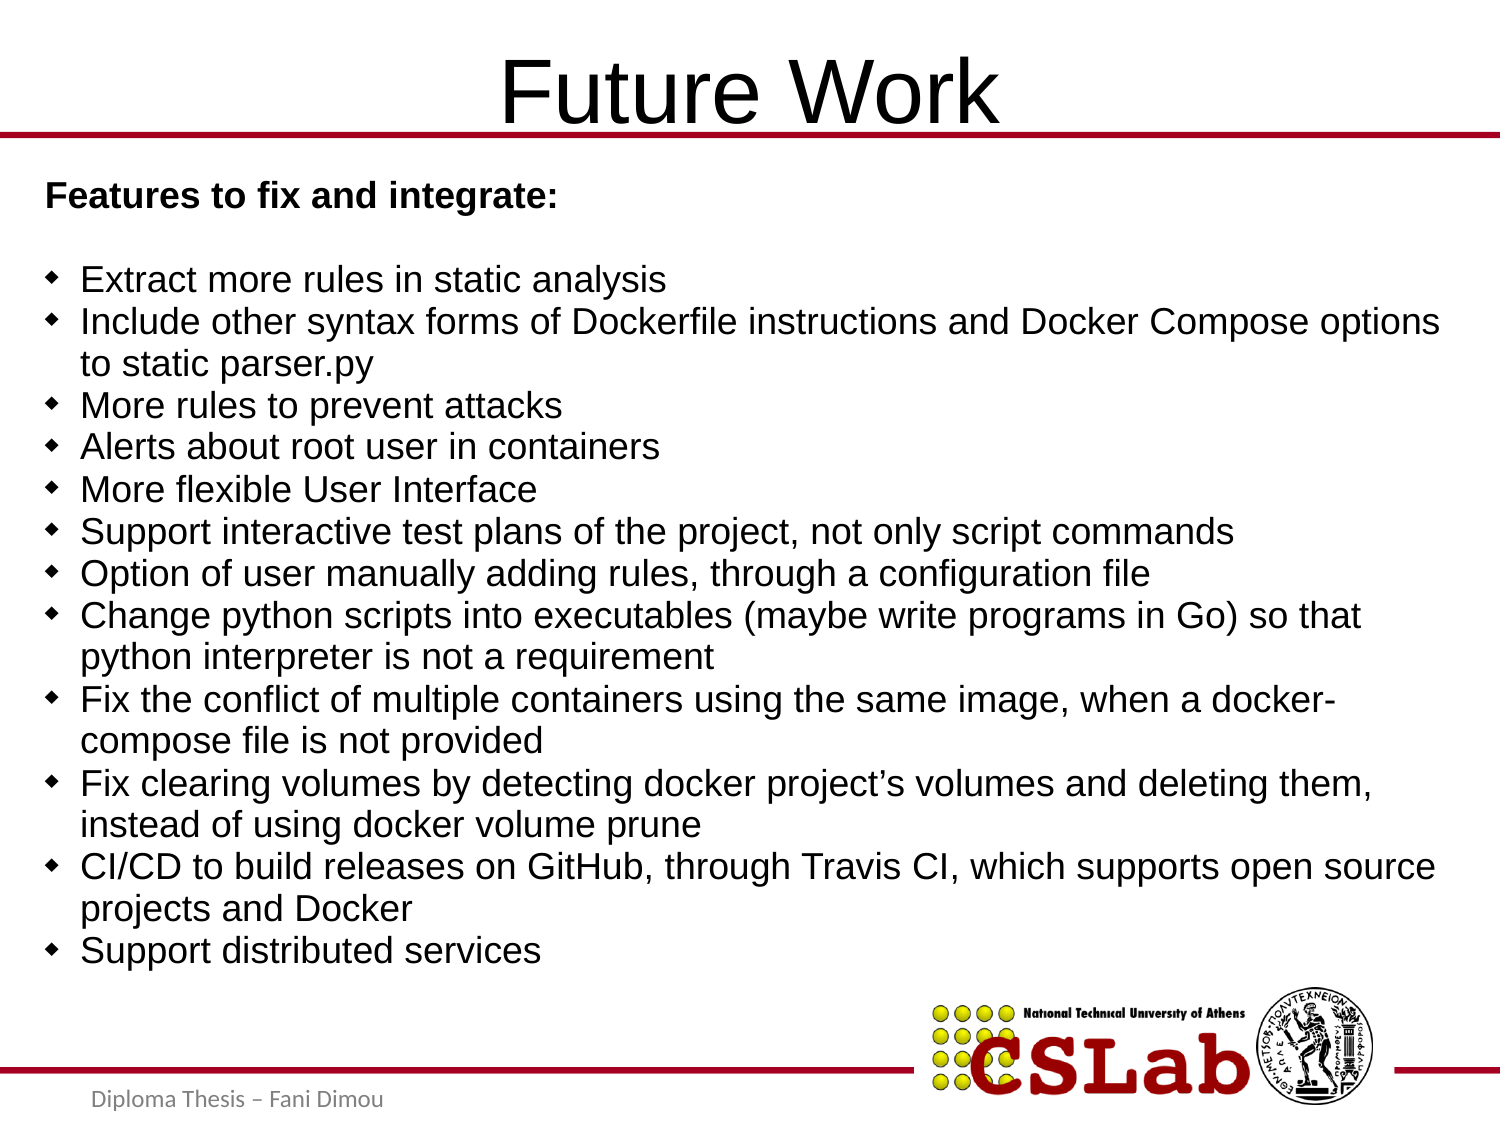

Future Work
Features to fix and integrate:
Extract more rules in static analysis
Include other syntax forms of Dockerfile instructions and Docker Compose options
to static parser.py
More rules to prevent attacks
Alerts about root user in containers
More flexible User Interface
Support interactive test plans of the project, not only script commands
Option of user manually adding rules, through a configuration file
Change python scripts into executables (maybe write programs in Go) so that python interpreter is not a requirement
Fix the conflict of multiple containers using the same image, when a docker-compose file is not provided
Fix clearing volumes by detecting docker project’s volumes and deleting them, instead of using docker volume prune
CI/CD to build releases on GitHub, through Travis CI, which supports open source
projects and Docker
Support distributed services